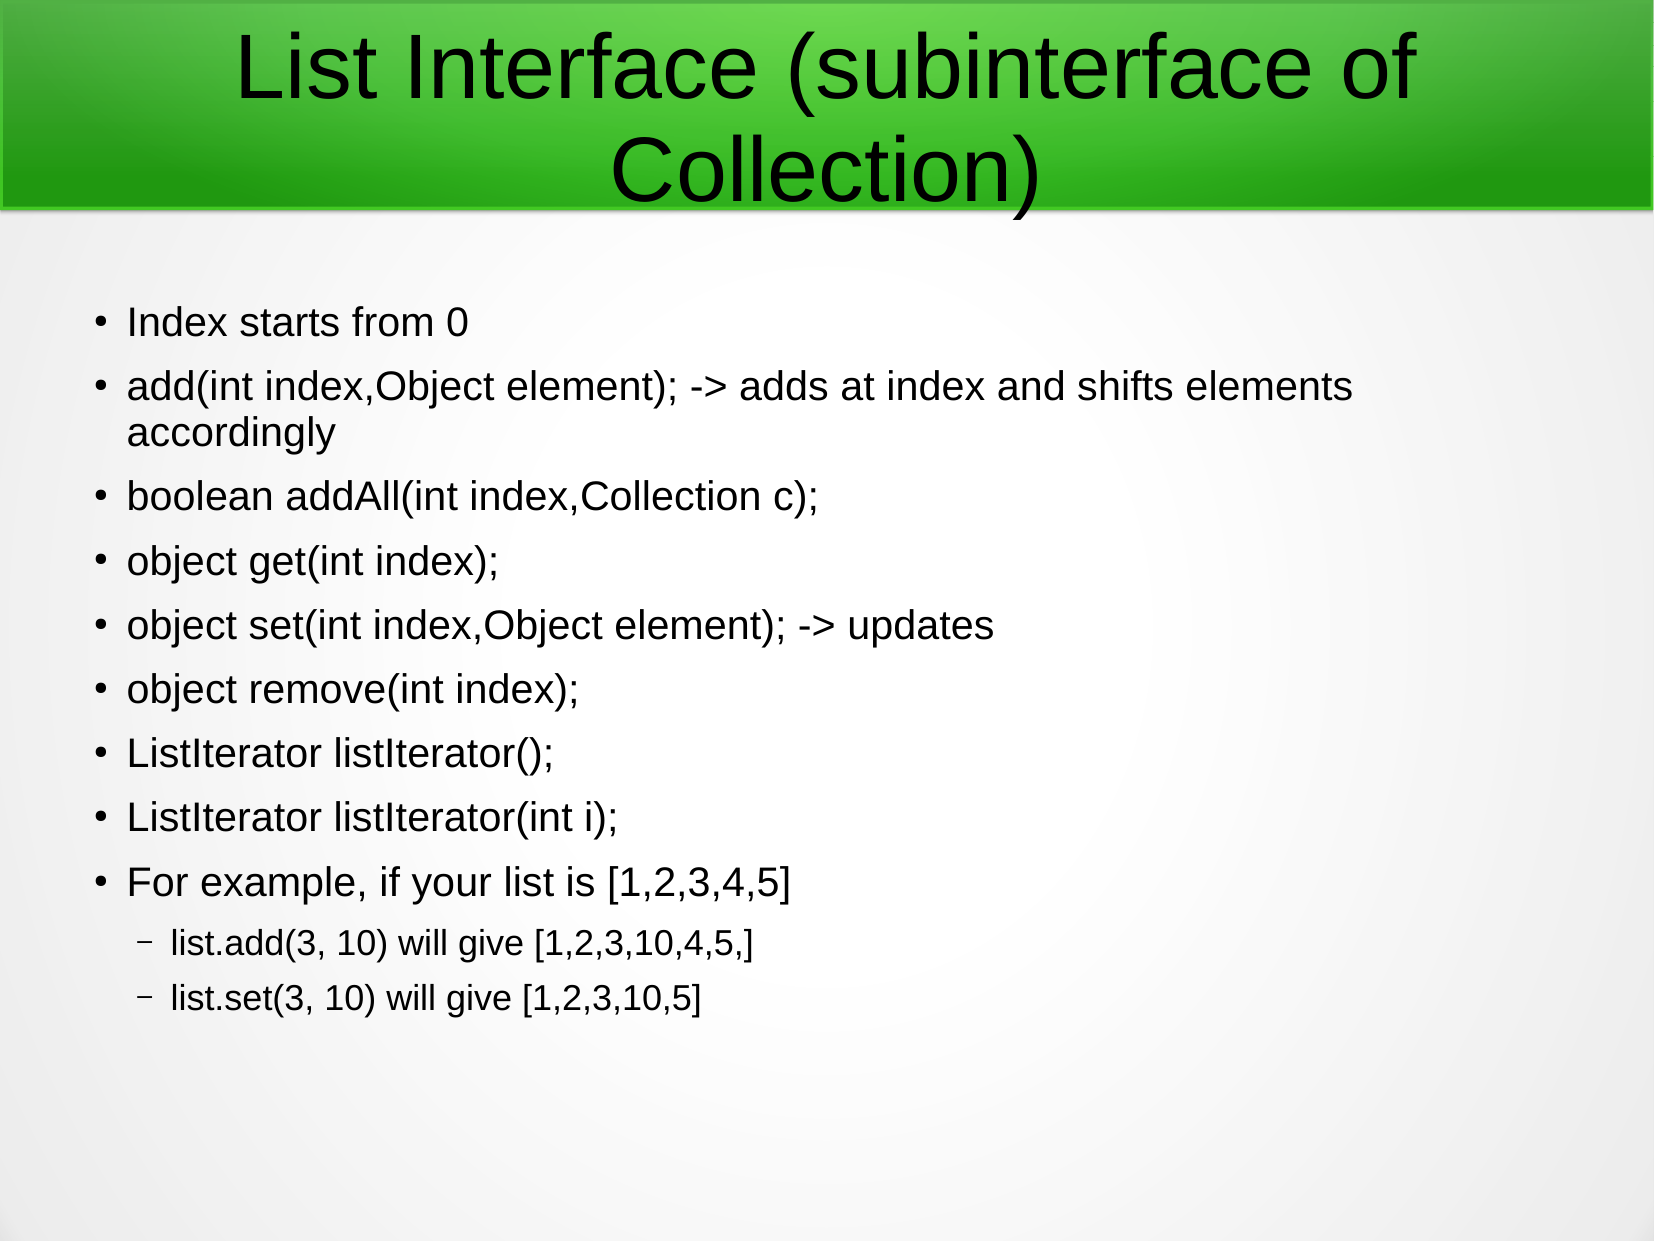

# List Interface (subinterface of Collection)
Index starts from 0
add(int index,Object element); -> adds at index and shifts elements accordingly
boolean addAll(int index,Collection c);
object get(int index);
object set(int index,Object element); -> updates
object remove(int index);
ListIterator listIterator();
ListIterator listIterator(int i);
For example, if your list is [1,2,3,4,5]
list.add(3, 10) will give [1,2,3,10,4,5,]
list.set(3, 10) will give [1,2,3,10,5]